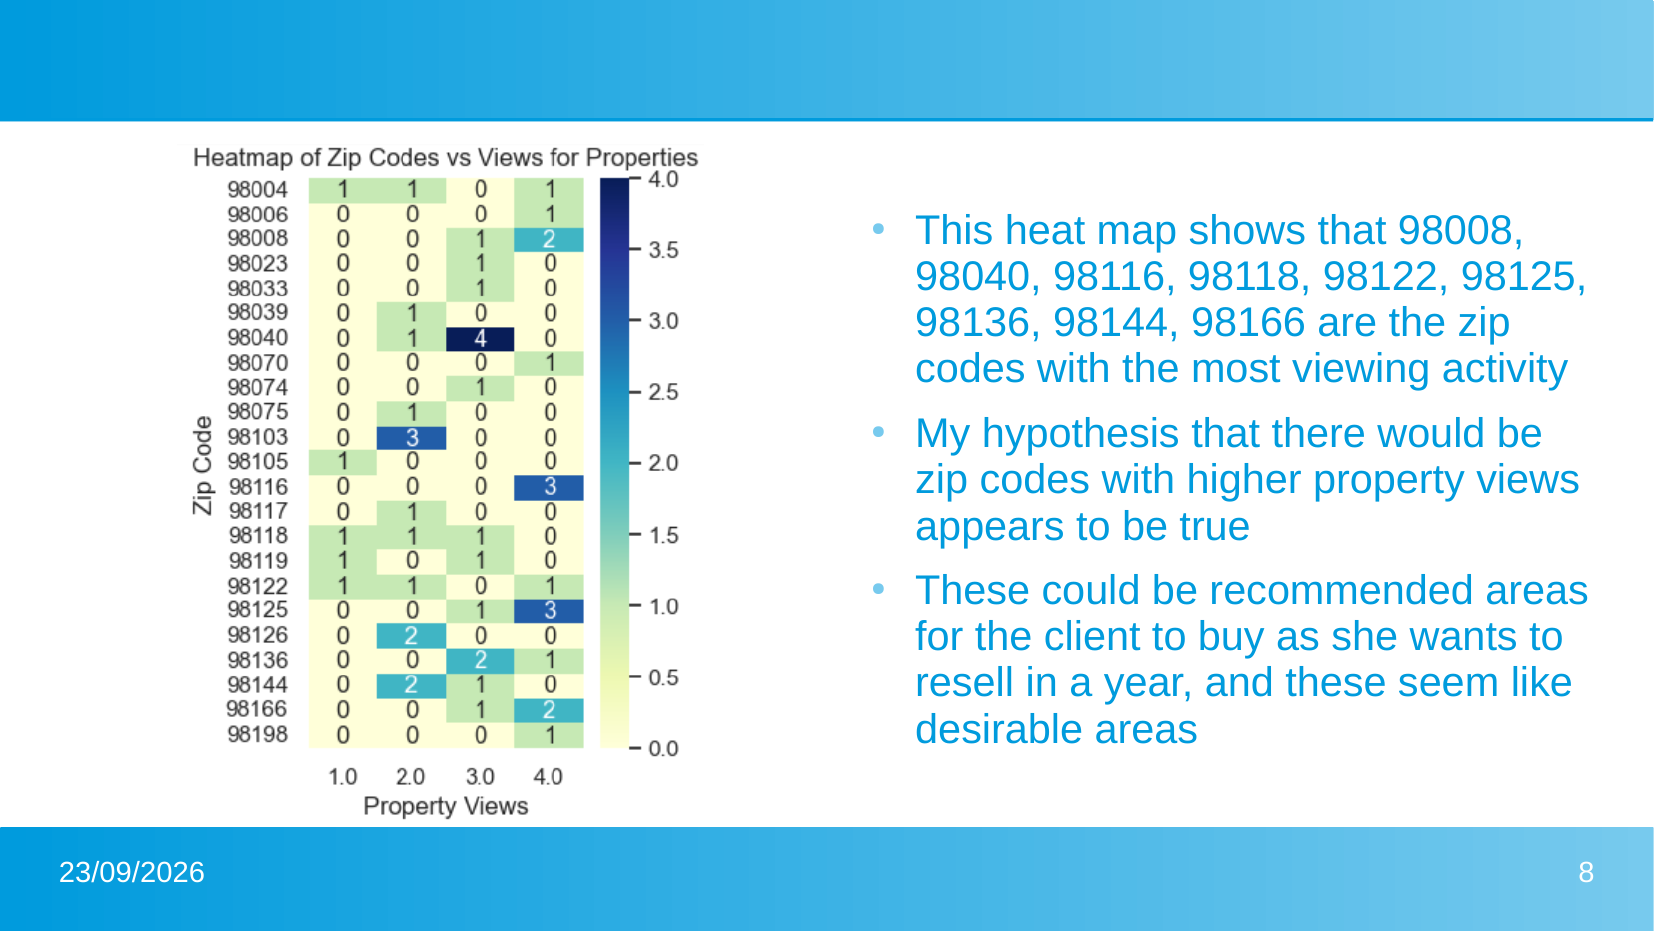

#
This heat map shows that 98008, 98040, 98116, 98118, 98122, 98125, 98136, 98144, 98166 are the zip codes with the most viewing activity
My hypothesis that there would be zip codes with higher property views appears to be true
These could be recommended areas for the client to buy as she wants to resell in a year, and these seem like desirable areas
8